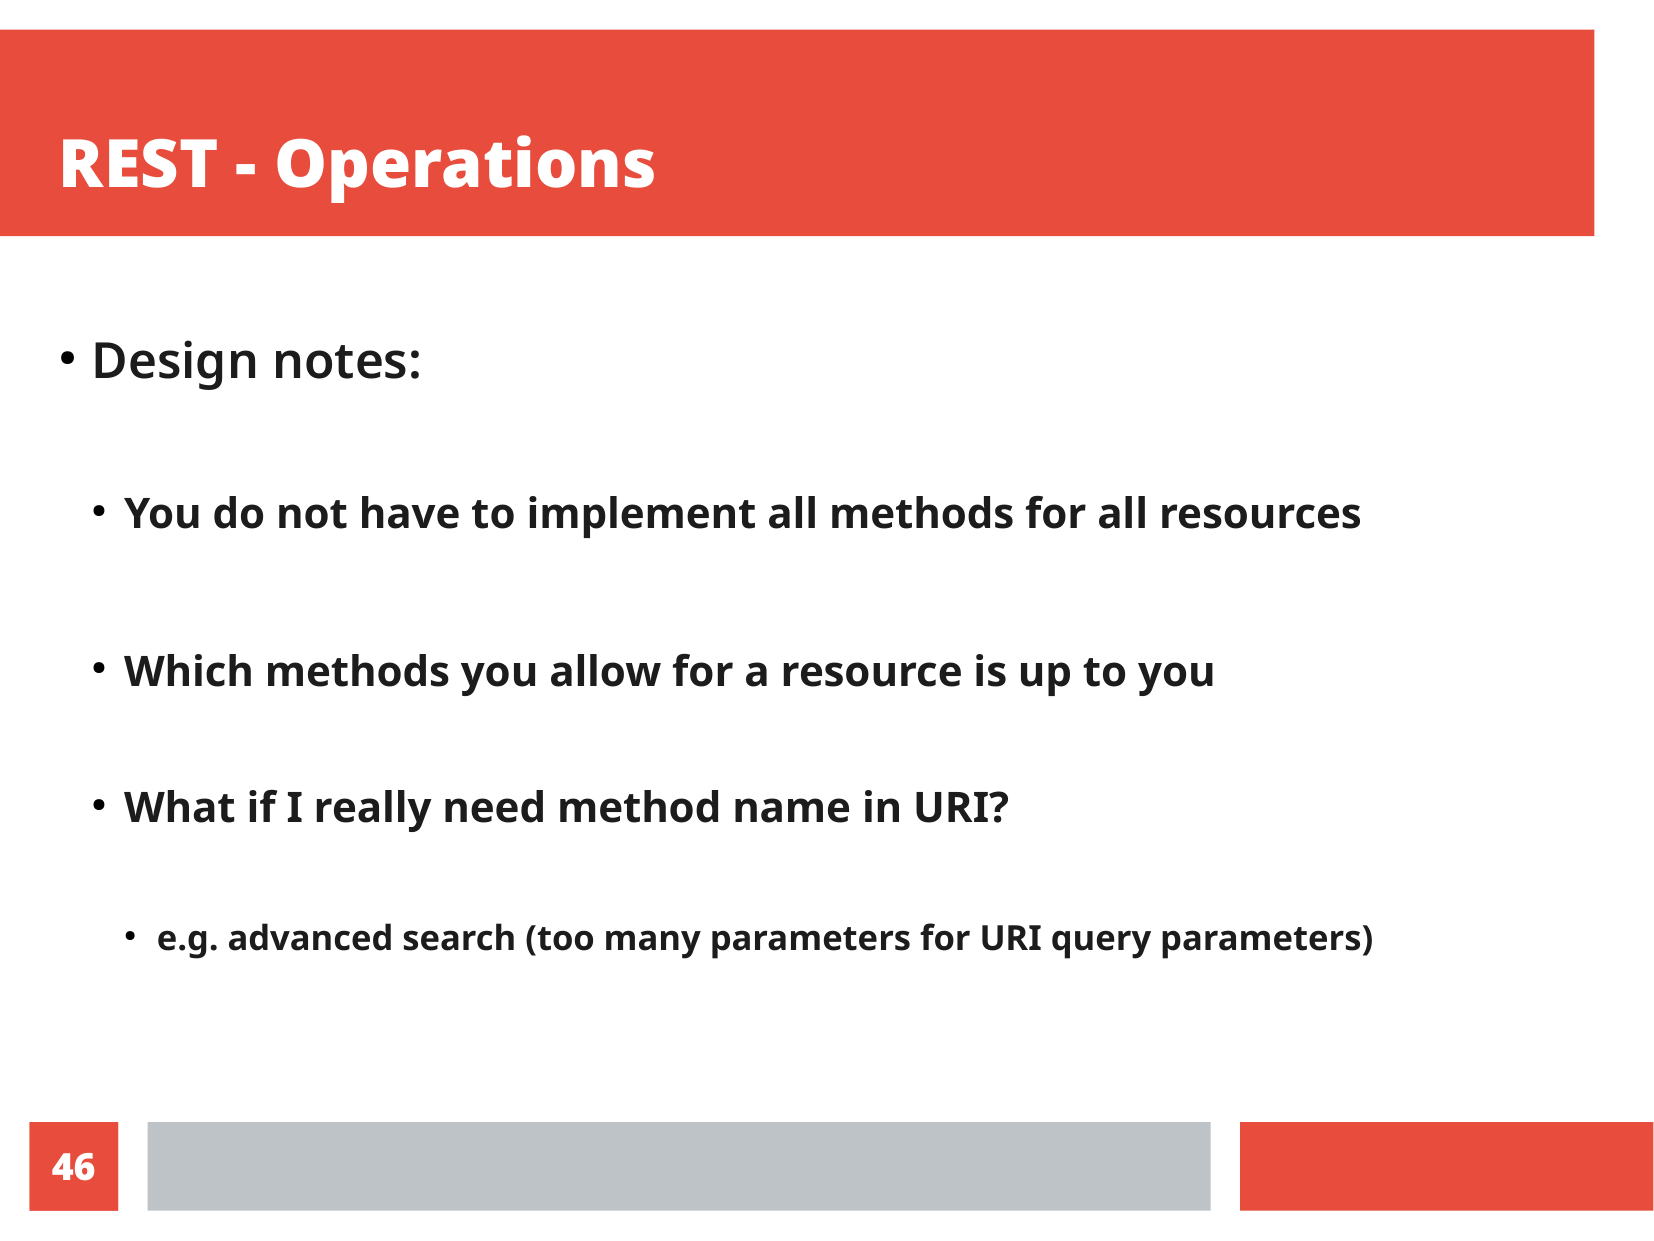

# REST - Operations
Design notes:
You do not have to implement all methods for all resources
Which methods you allow for a resource is up to you
What if I really need method name in URI?
e.g. advanced search (too many parameters for URI query parameters)
46